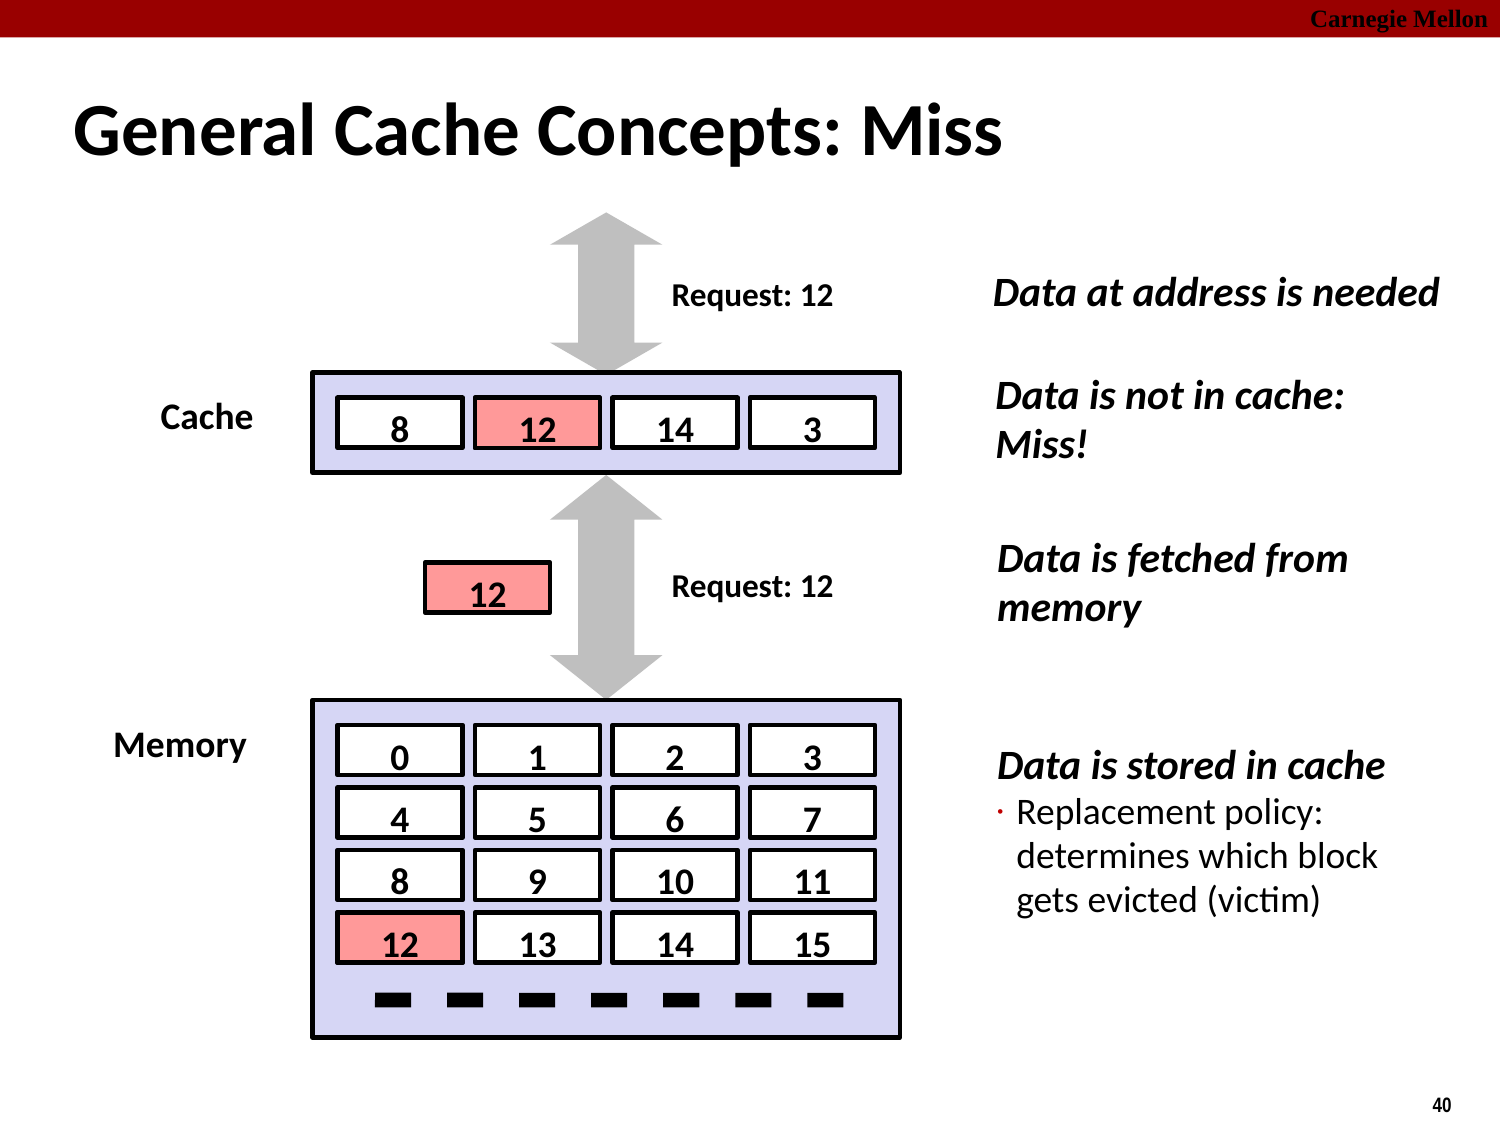

# General Cache Concepts: Miss
Data at address is needed
Request: 12
Data is not in cache:
Miss!
Cache
8
9
14
3
12
Data is fetched from
memory
Request: 12
12
Memory
0
1
2
3
Data is stored in cache
Replacement policy:
determines which block
gets evicted (victim)
4
5
6
7
8
9
10
11
12
12
13
14
15